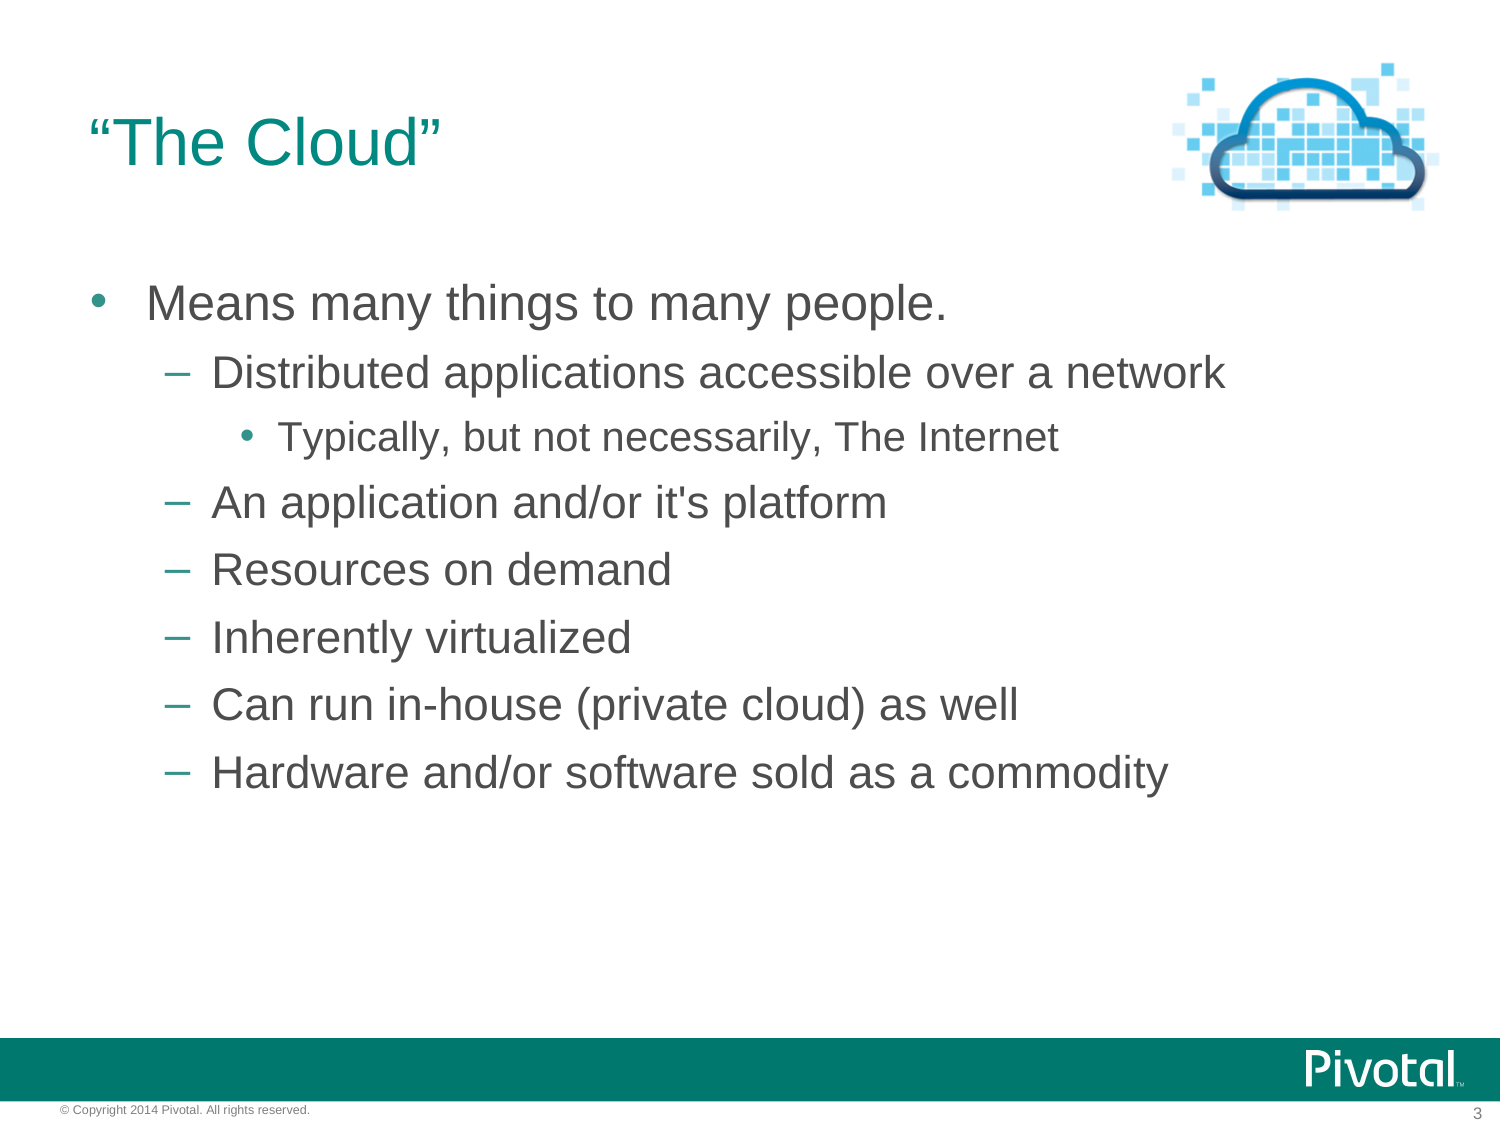

# “The Cloud”
Means many things to many people.
Distributed applications accessible over a network
Typically, but not necessarily, The Internet
An application and/or it's platform
Resources on demand
Inherently virtualized
Can run in-house (private cloud) as well
Hardware and/or software sold as a commodity